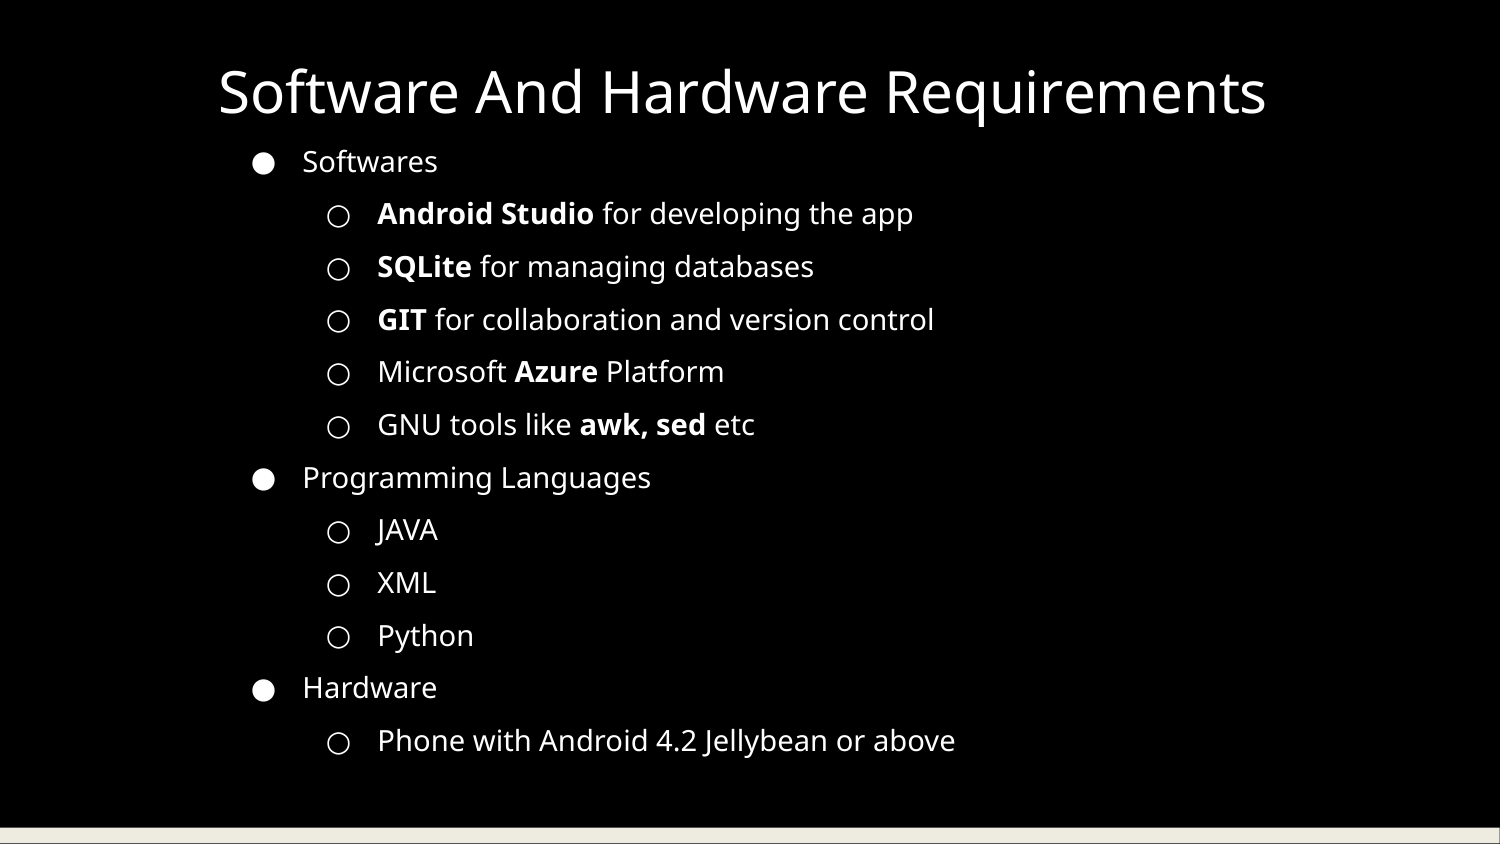

Software And Hardware Requirements
Softwares
Android Studio for developing the app
SQLite for managing databases
GIT for collaboration and version control
Microsoft Azure Platform
GNU tools like awk, sed etc
Programming Languages
JAVA
XML
Python
Hardware
Phone with Android 4.2 Jellybean or above